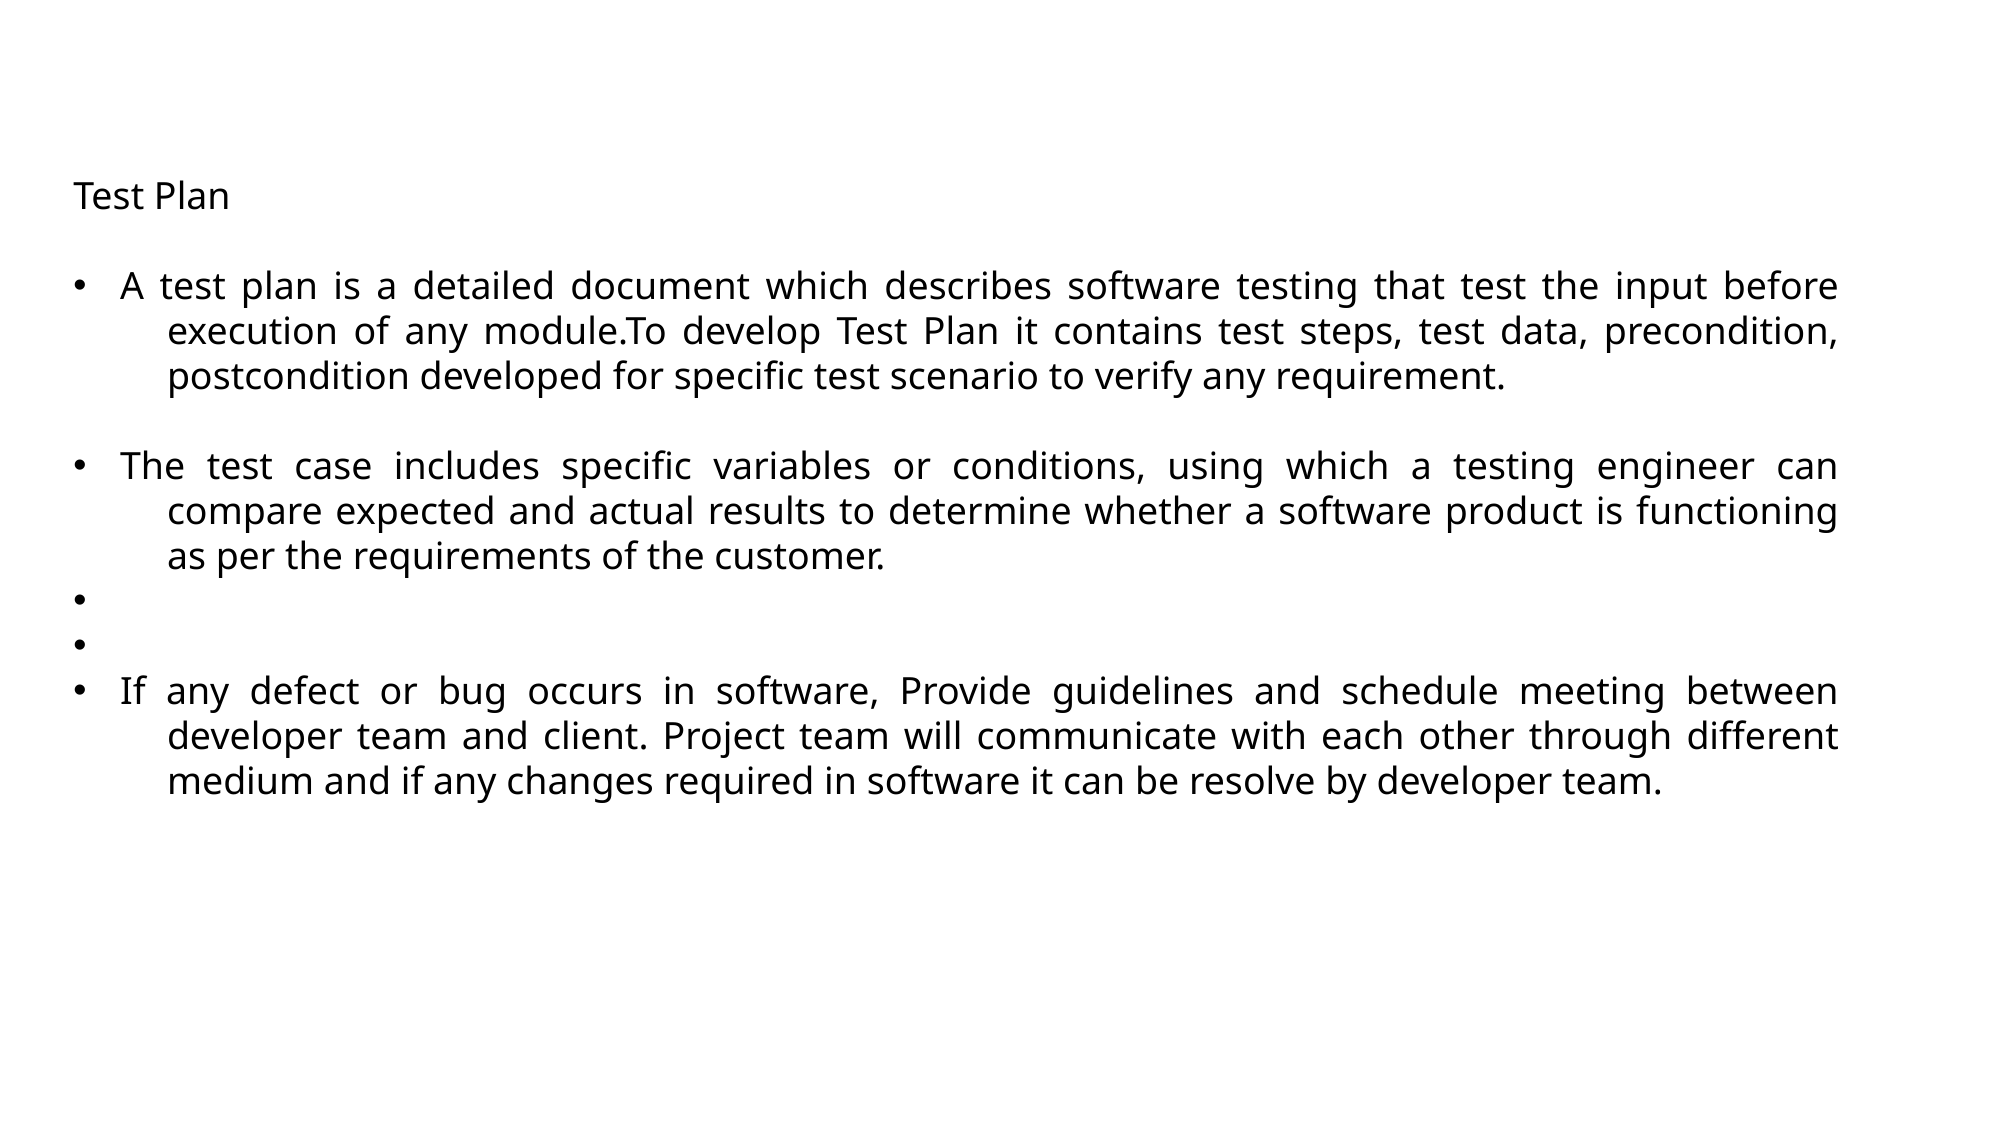

Test Plan
A test plan is a detailed document which describes software testing that test the input before execution of any module.To develop Test Plan it contains test steps, test data, precondition, postcondition developed for specific test scenario to verify any requirement.
The test case includes specific variables or conditions, using which a testing engineer can compare expected and actual results to determine whether a software product is functioning as per the requirements of the customer.
If any defect or bug occurs in software, Provide guidelines and schedule meeting between developer team and client. Project team will communicate with each other through different medium and if any changes required in software it can be resolve by developer team.